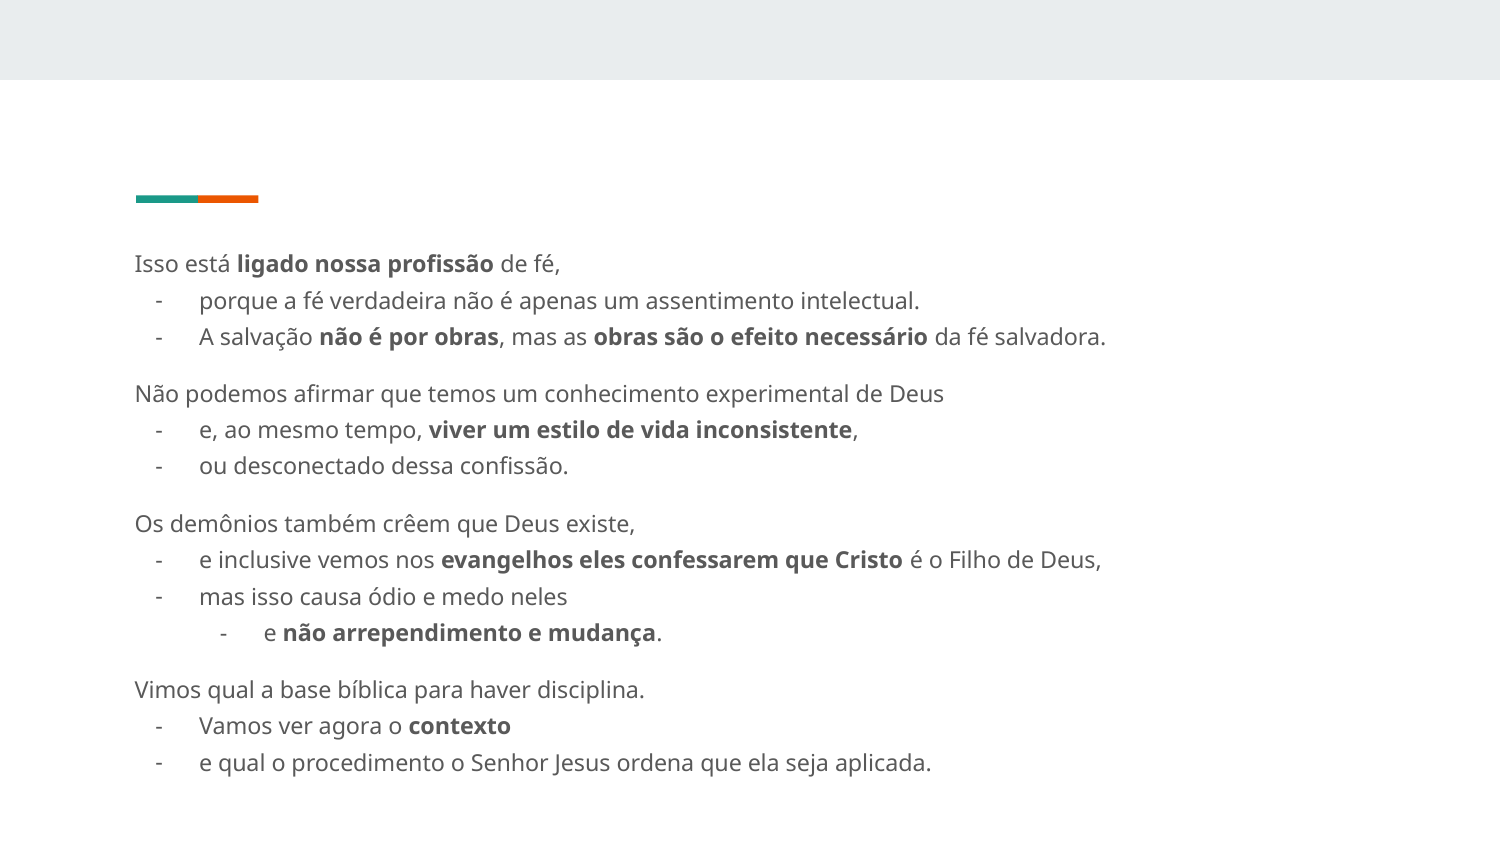

#
Isso está ligado nossa profissão de fé,
porque a fé verdadeira não é apenas um assentimento intelectual.
A salvação não é por obras, mas as obras são o efeito necessário da fé salvadora.
Não podemos afirmar que temos um conhecimento experimental de Deus
e, ao mesmo tempo, viver um estilo de vida inconsistente,
ou desconectado dessa confissão.
Os demônios também crêem que Deus existe,
e inclusive vemos nos evangelhos eles confessarem que Cristo é o Filho de Deus,
mas isso causa ódio e medo neles
e não arrependimento e mudança.
Vimos qual a base bíblica para haver disciplina.
Vamos ver agora o contexto
e qual o procedimento o Senhor Jesus ordena que ela seja aplicada.